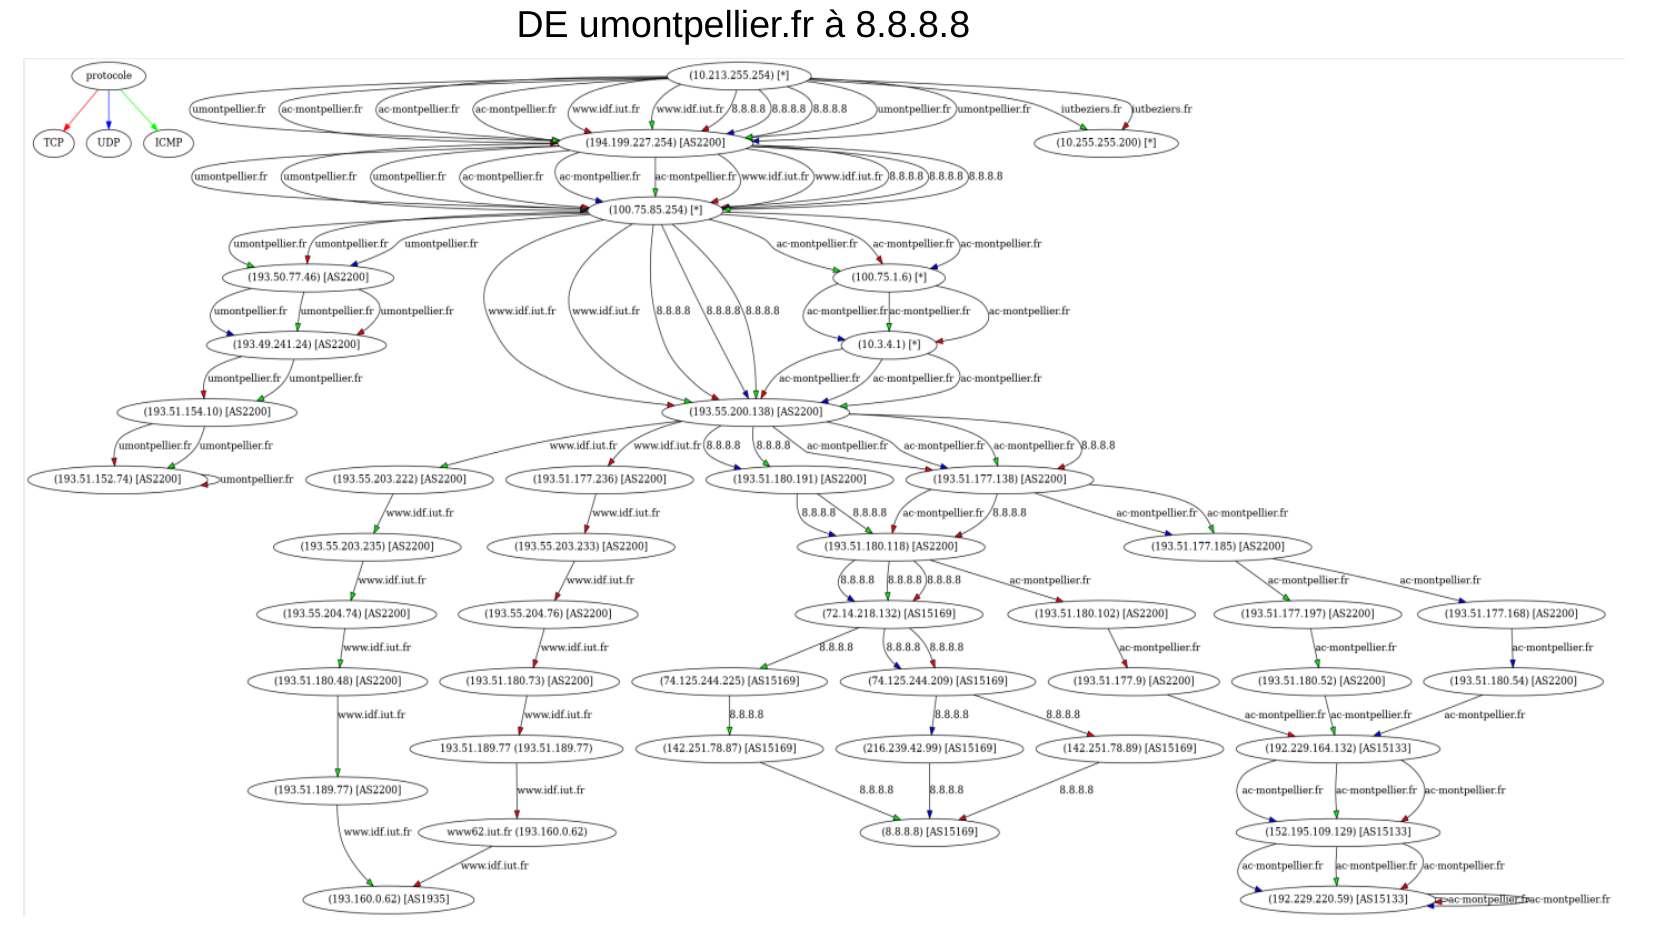

DE umontpellier.fr à 8.8.8.8
# De umontpellier.fr à 8.8.8.8